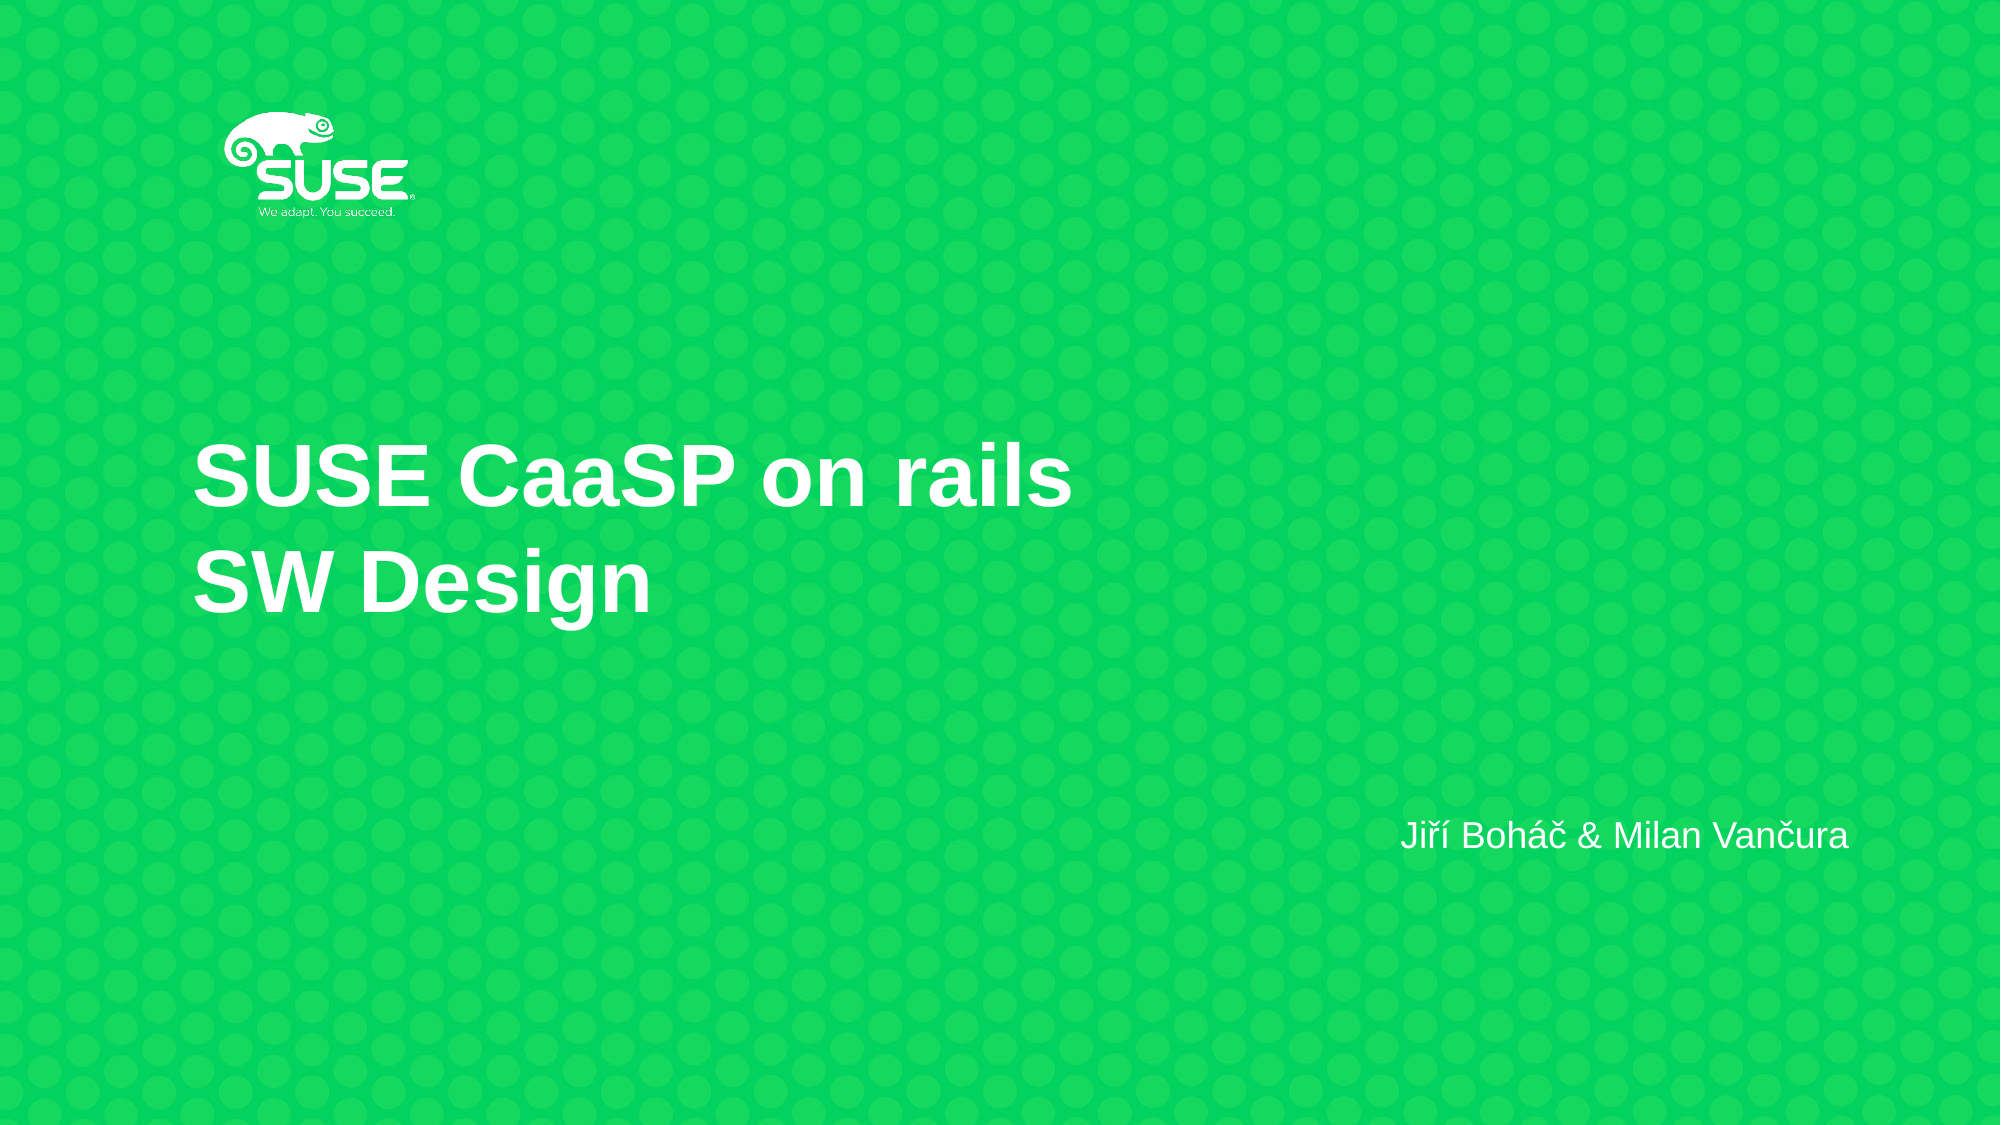

# SUSE CaaSP on rails SW Design
Jiří Boháč & Milan Vančura